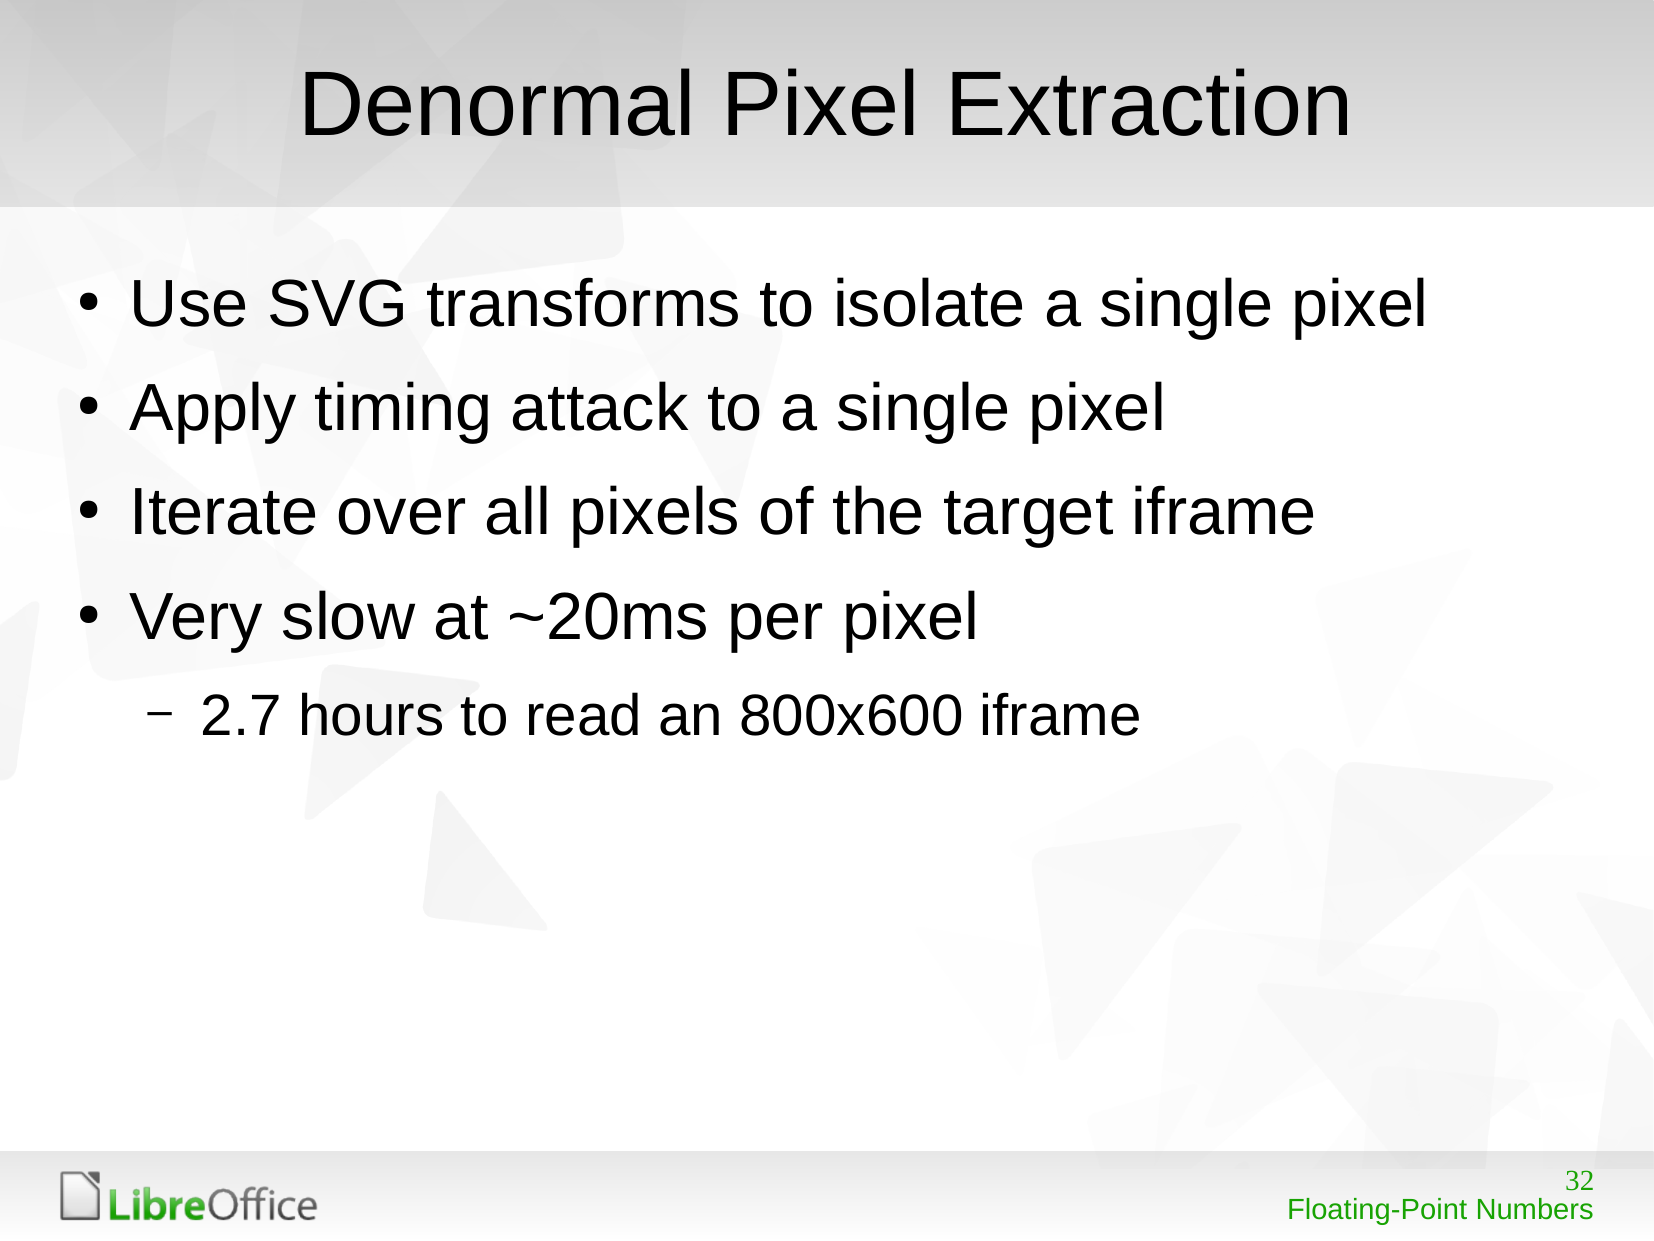

# Denormal Pixel Extraction
Use SVG transforms to isolate a single pixel
Apply timing attack to a single pixel
Iterate over all pixels of the target iframe
Very slow at ~20ms per pixel
2.7 hours to read an 800x600 iframe
32
Floating-Point Numbers